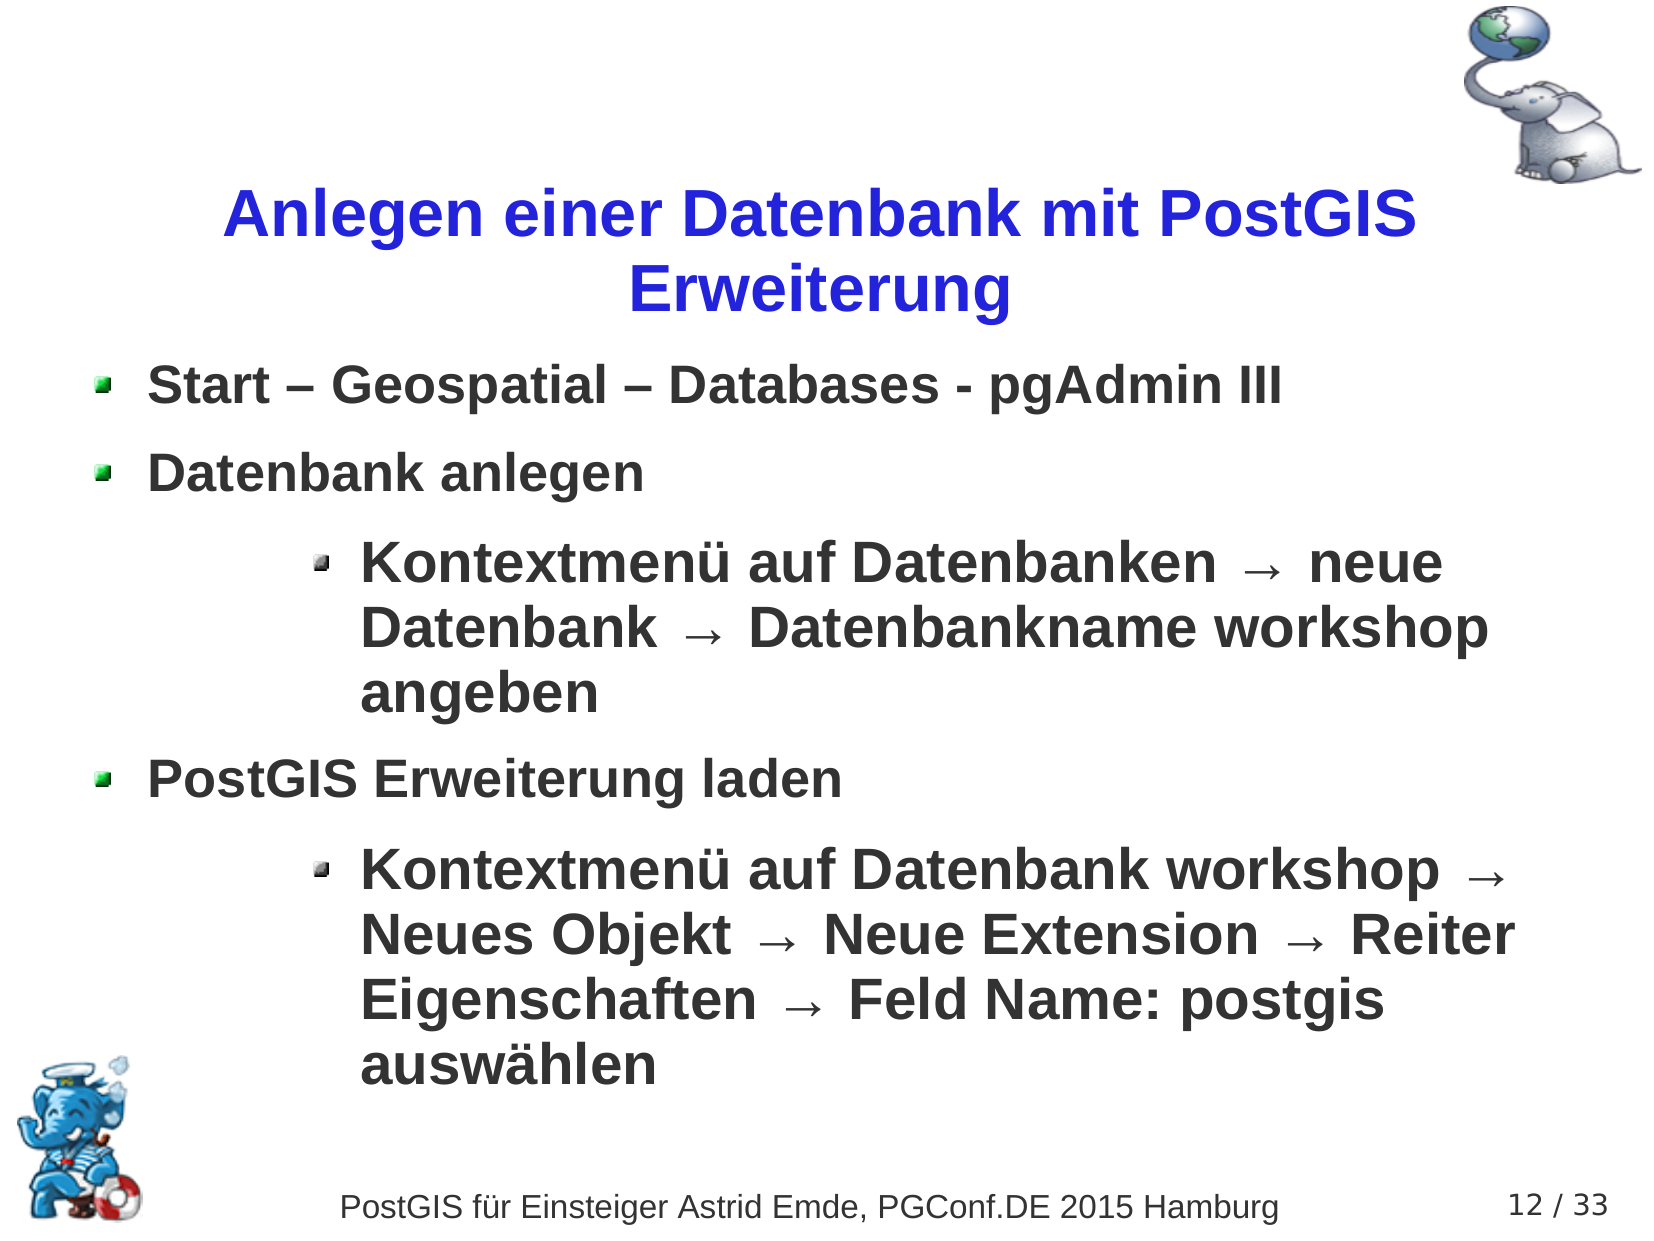

# Anlegen einer Datenbank mit PostGIS Erweiterung
Start – Geospatial – Databases - pgAdmin III
Datenbank anlegen
Kontextmenü auf Datenbanken → neue Datenbank → Datenbankname workshop angeben
PostGIS Erweiterung laden
Kontextmenü auf Datenbank workshop → Neues Objekt → Neue Extension → Reiter Eigenschaften → Feld Name: postgis auswählen